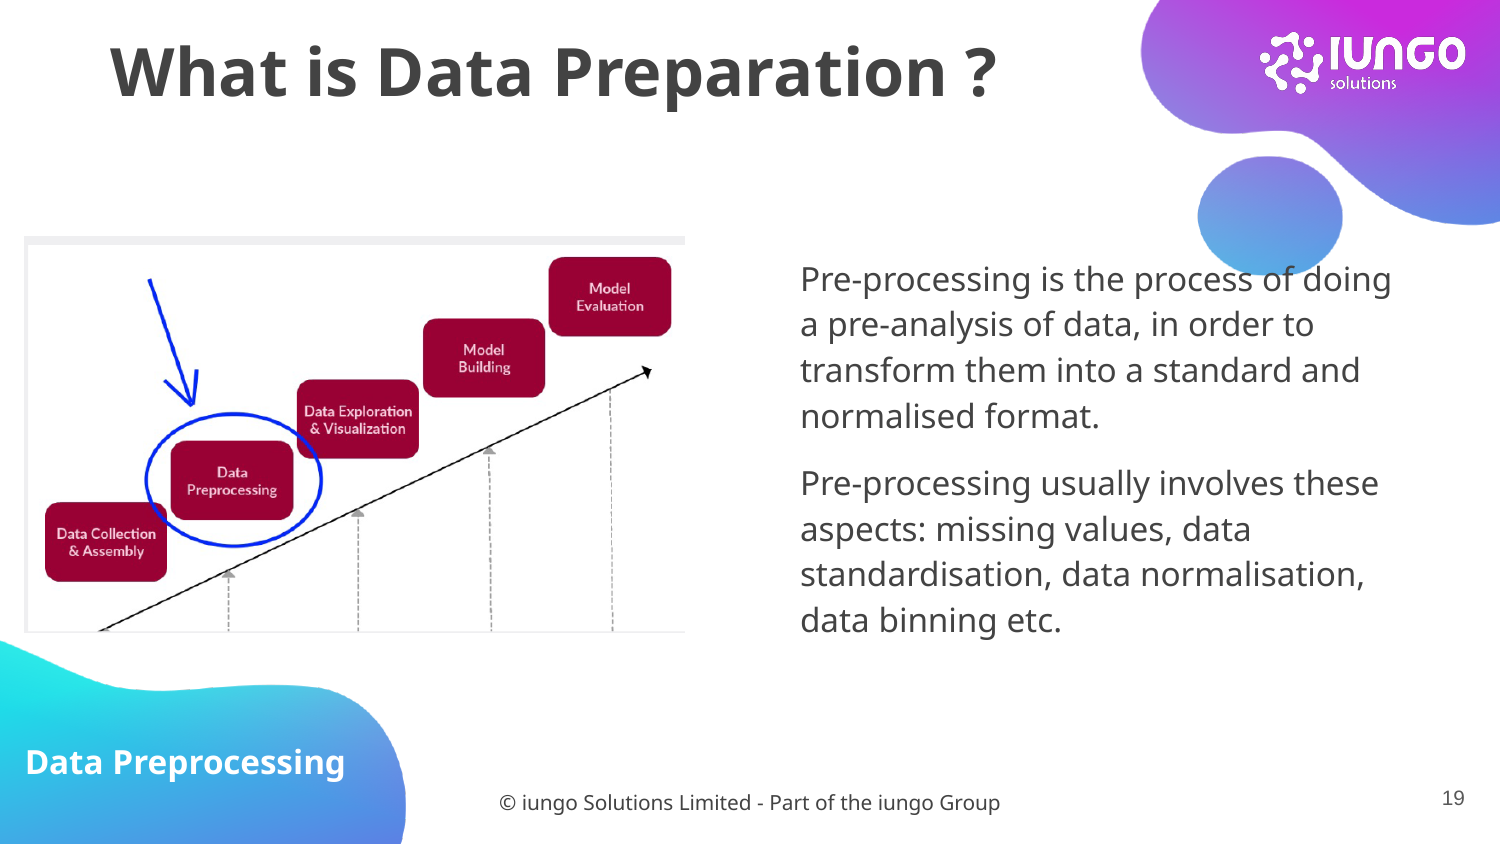

# What is Data Preparation ?
Pre-processing is the process of doing a pre-analysis of data, in order to transform them into a standard and normalised format.
Pre-processing usually involves these aspects: missing values, data standardisation, data normalisation, data binning etc.
Data Preprocessing